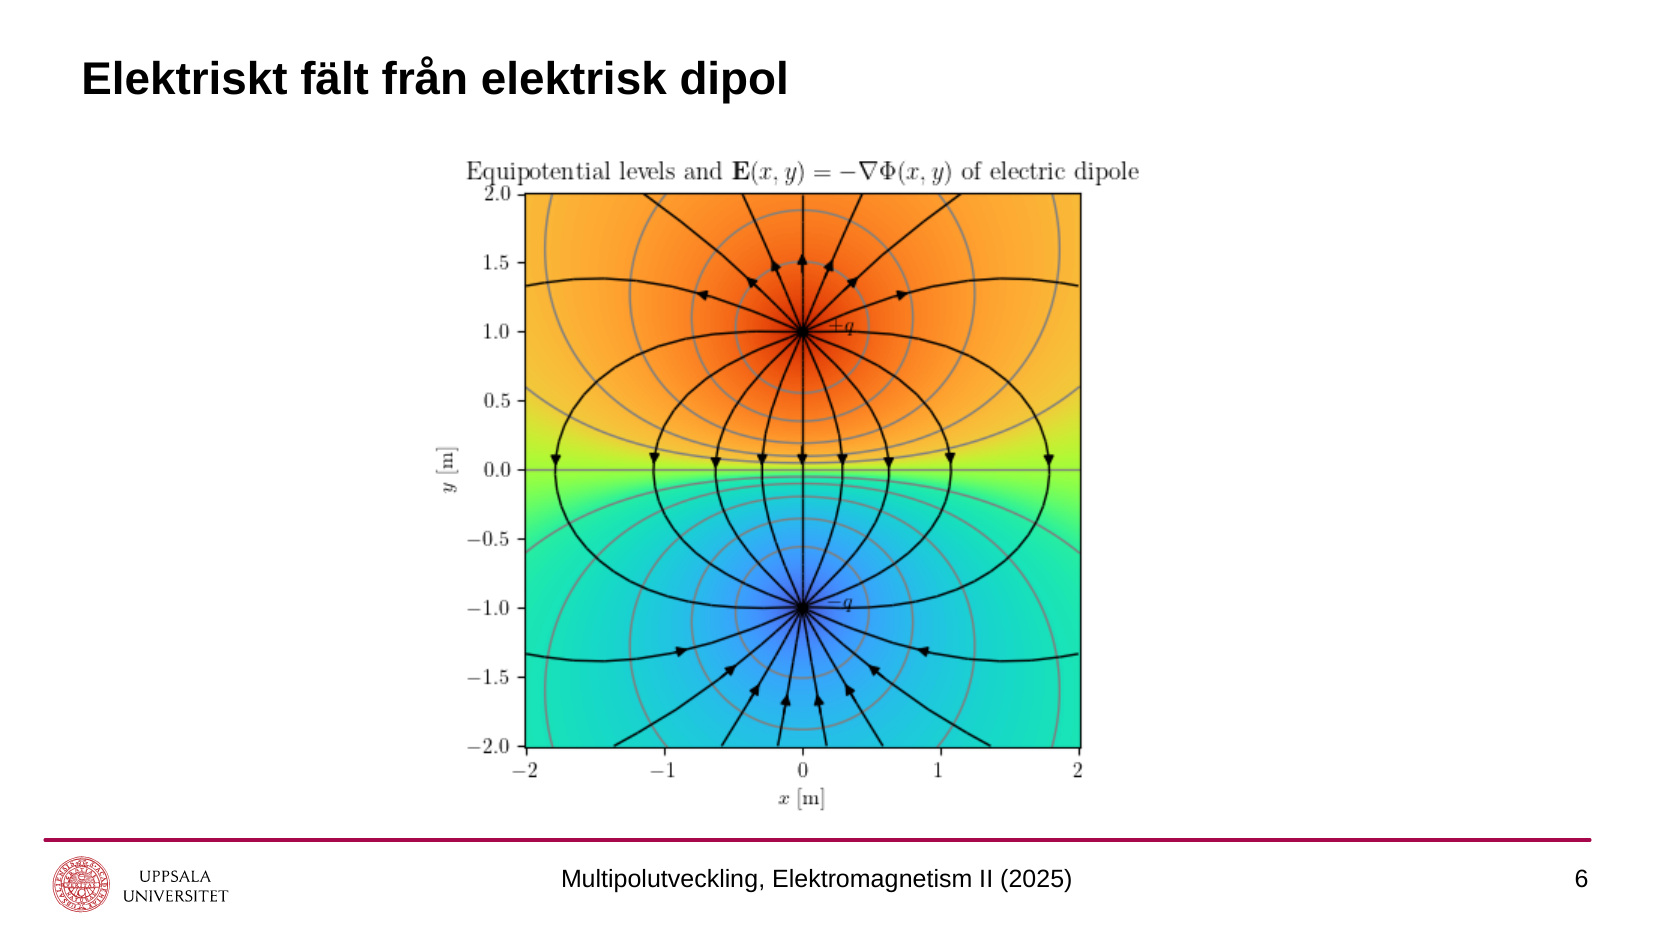

# Elektriskt fält från elektrisk dipol
6
Multipolutveckling, Elektromagnetism II (2025)